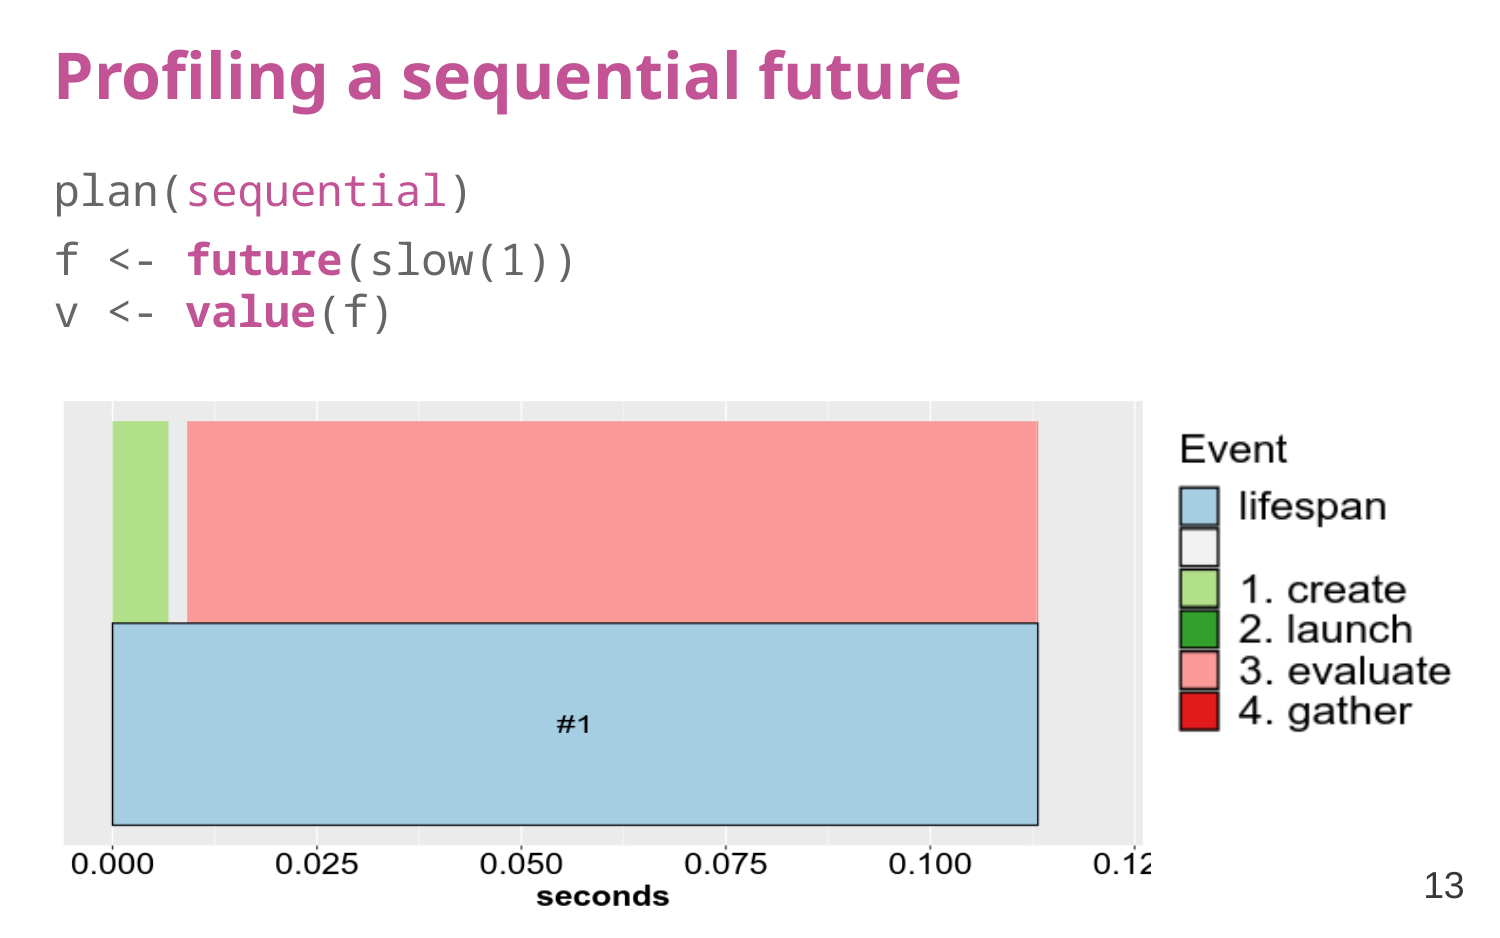

Profiling a sequential future
# plan(sequential)
f <- future(slow(1))
v <- value(f)